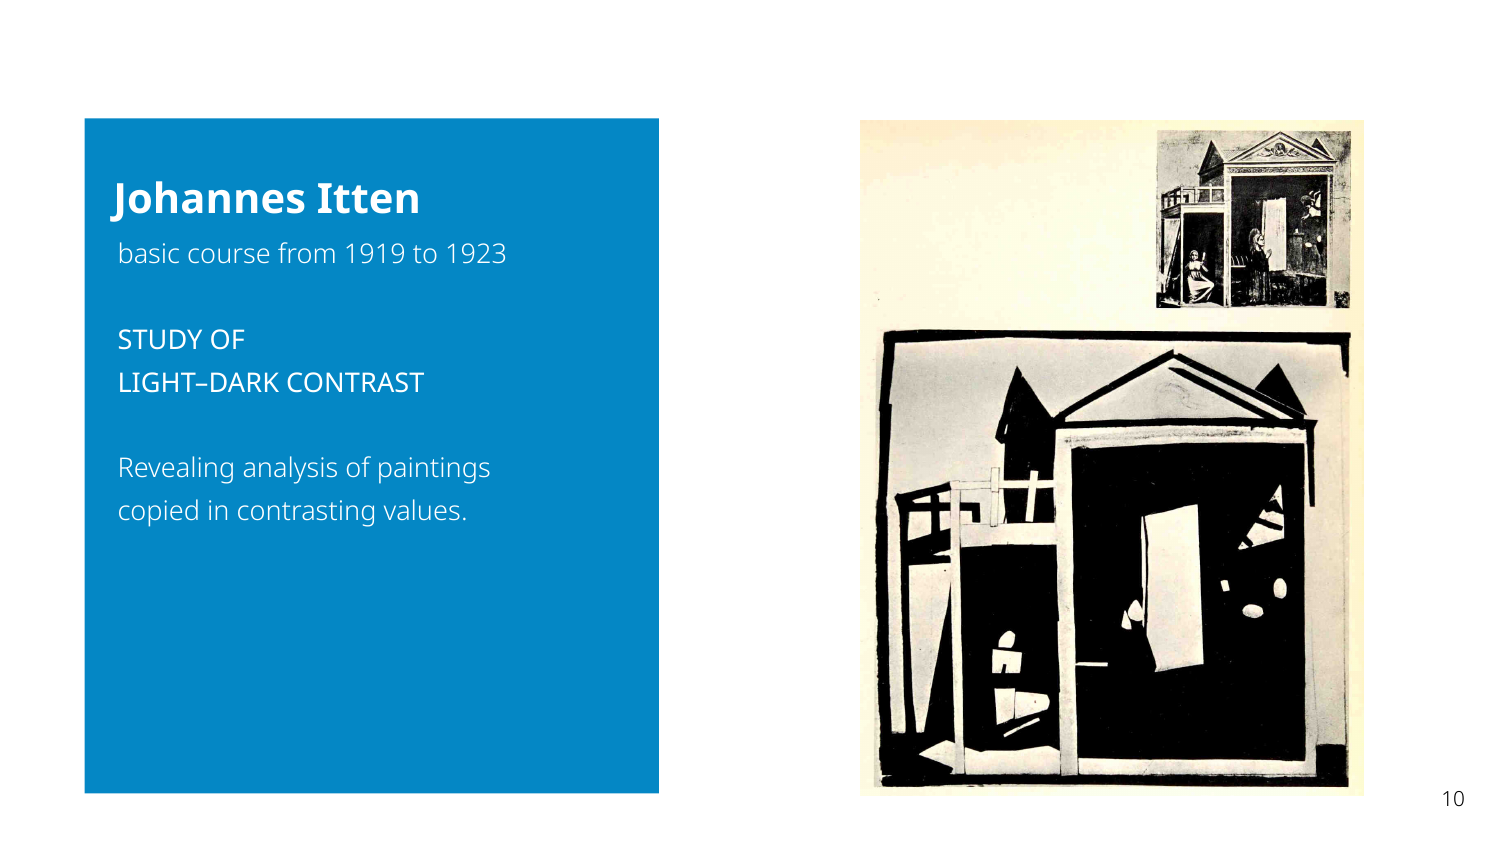

Johannes Itten
# basic course from 1919 to 1923 Study of light–dark contrast Revealing analysis of paintings copied in contrasting values.